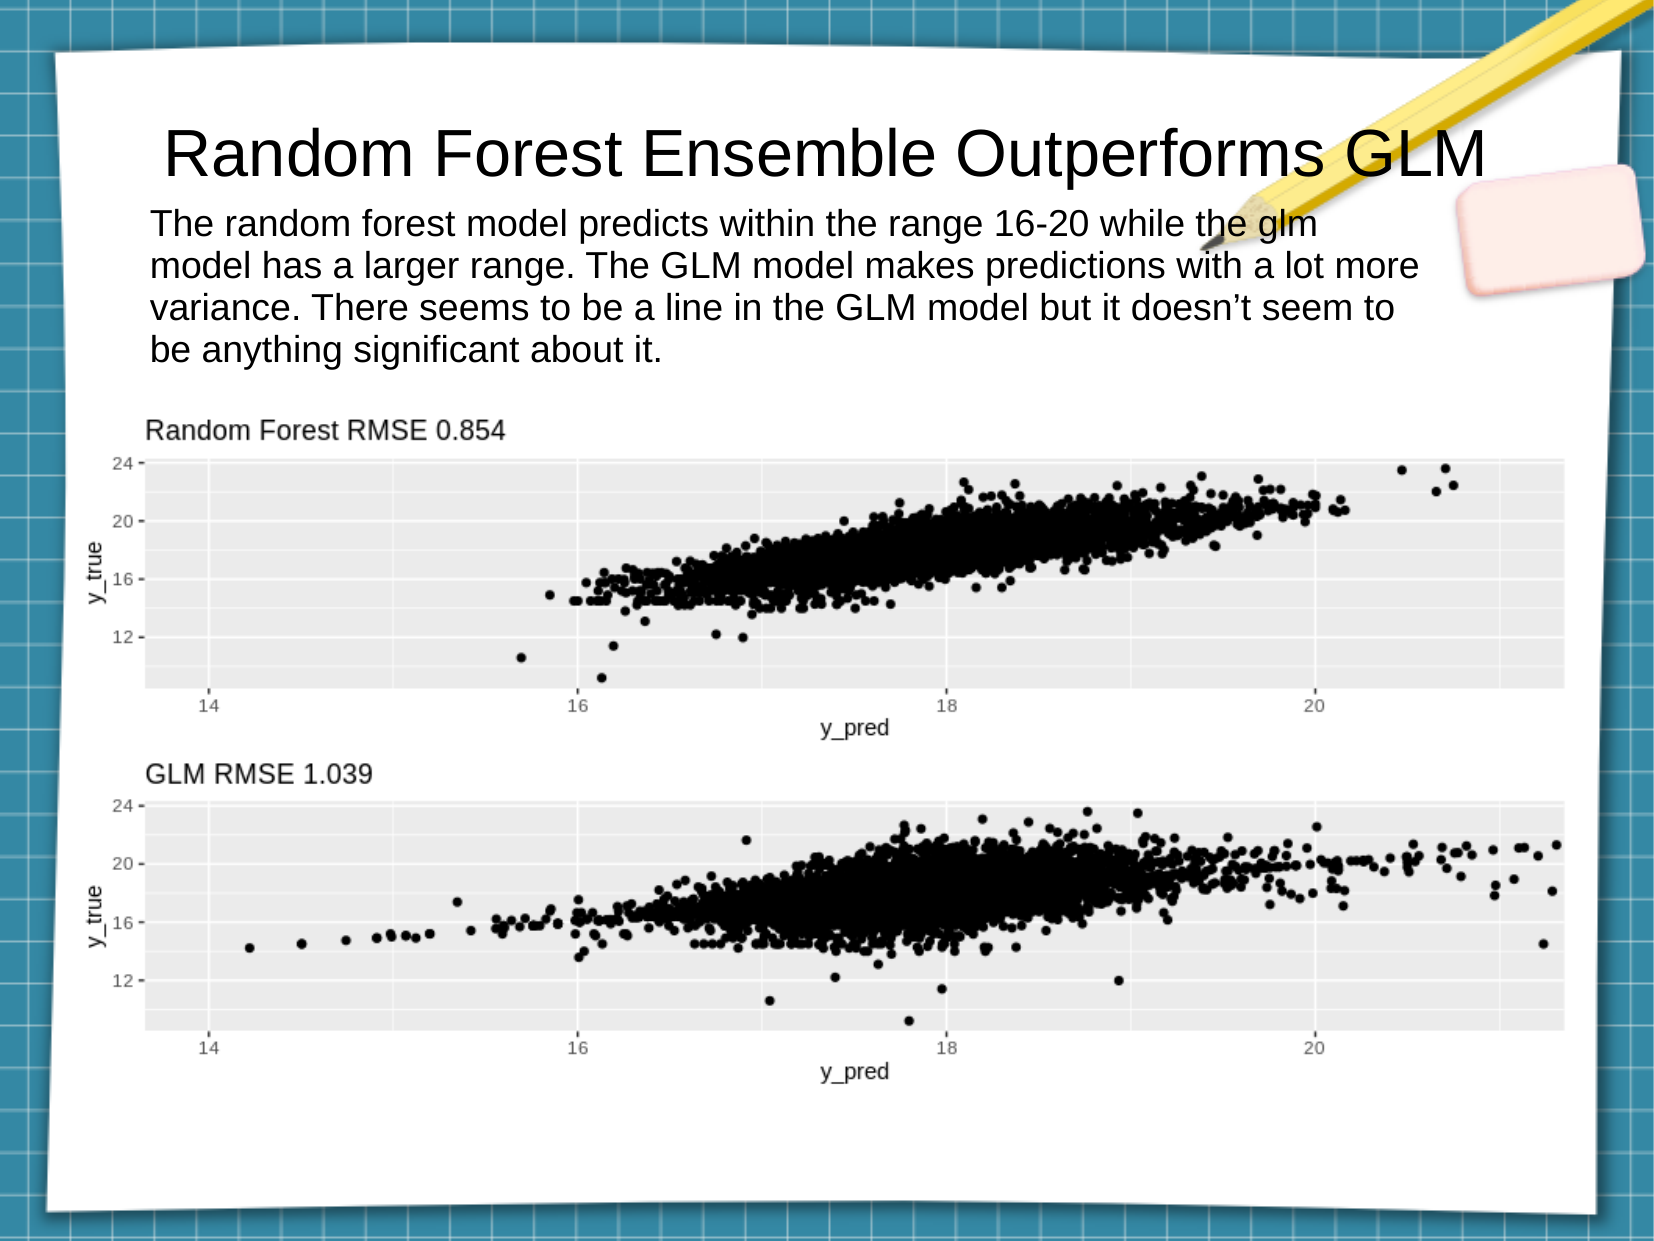

# Random Forest Ensemble Outperforms GLM
The random forest model predicts within the range 16-20 while the glm model has a larger range. The GLM model makes predictions with a lot more variance. There seems to be a line in the GLM model but it doesn’t seem to be anything significant about it.